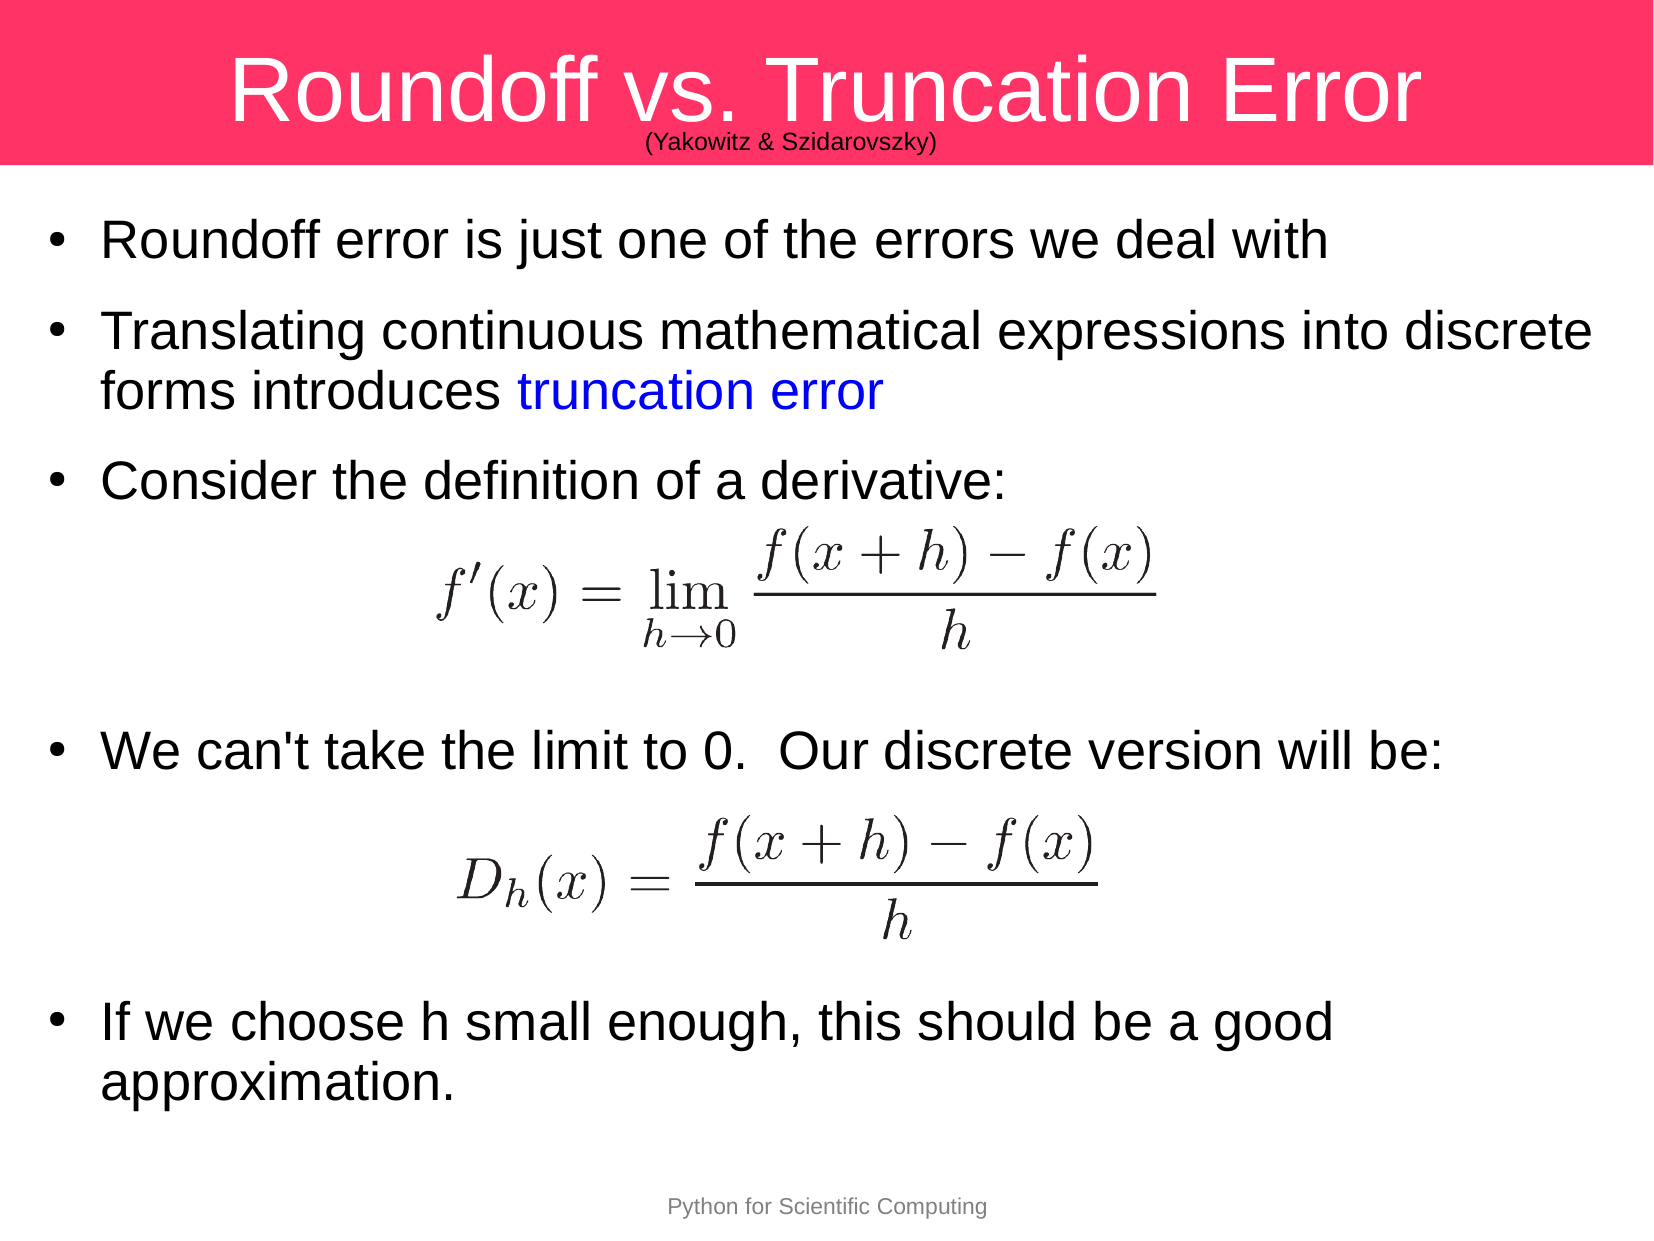

# Roundoff vs. Truncation Error
(Yakowitz & Szidarovszky)
Roundoff error is just one of the errors we deal with
Translating continuous mathematical expressions into discrete forms introduces truncation error
Consider the definition of a derivative:
We can't take the limit to 0. Our discrete version will be:
If we choose h small enough, this should be a good approximation.